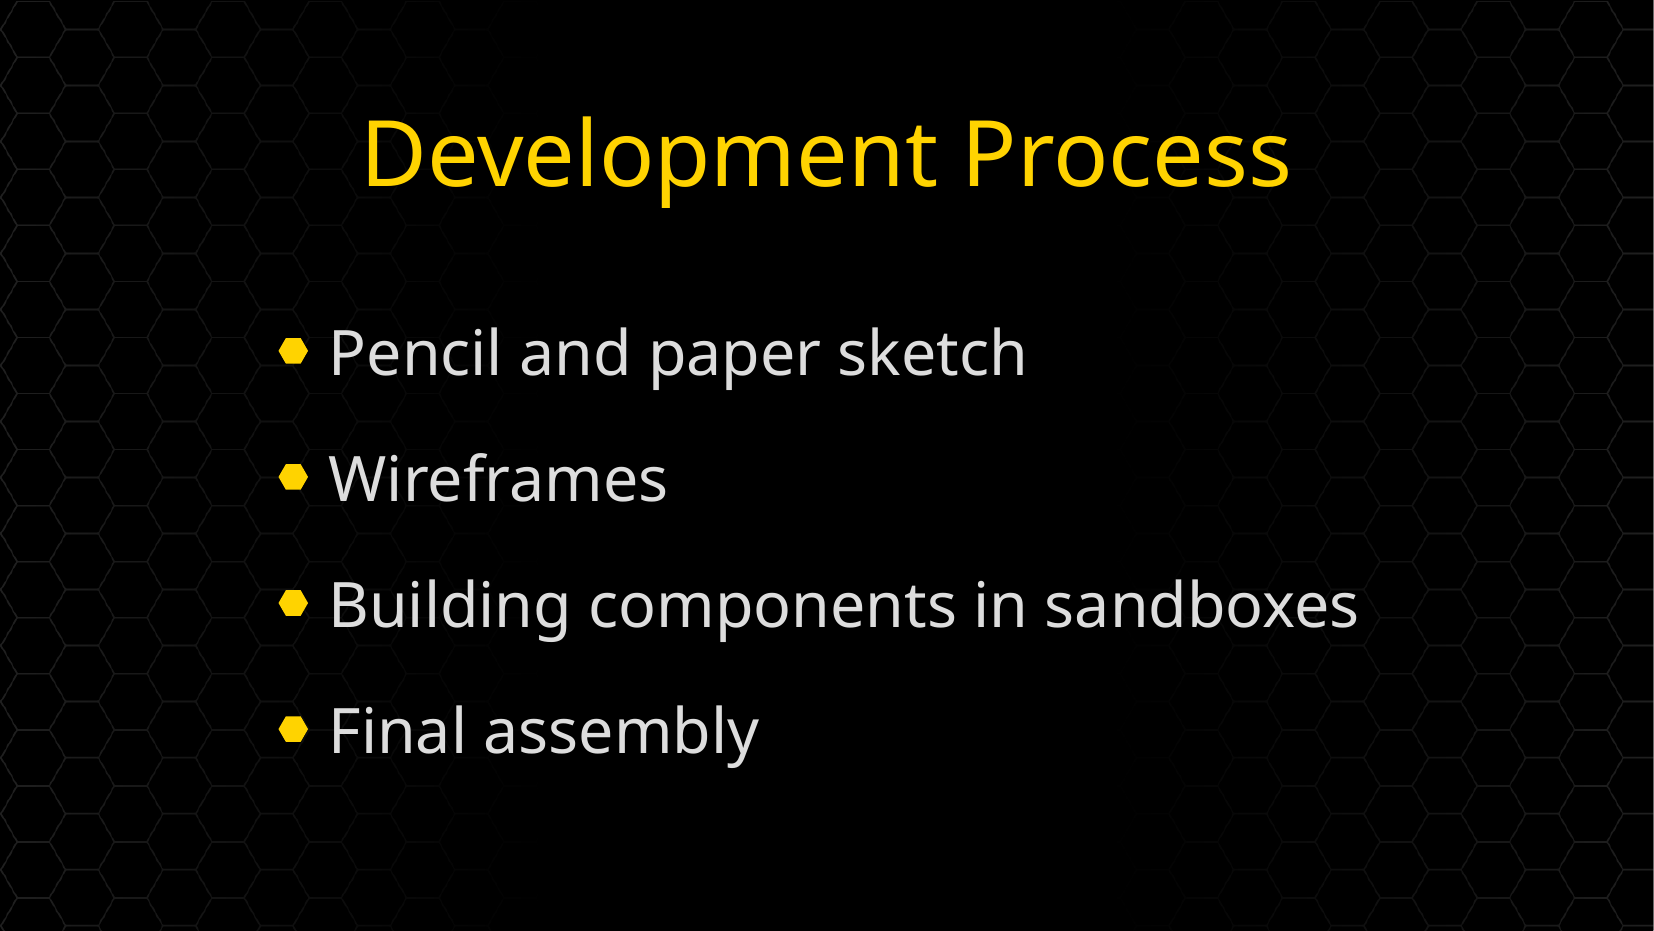

# Development Process
Pencil and paper sketch
Wireframes
Building components in sandboxes
Final assembly